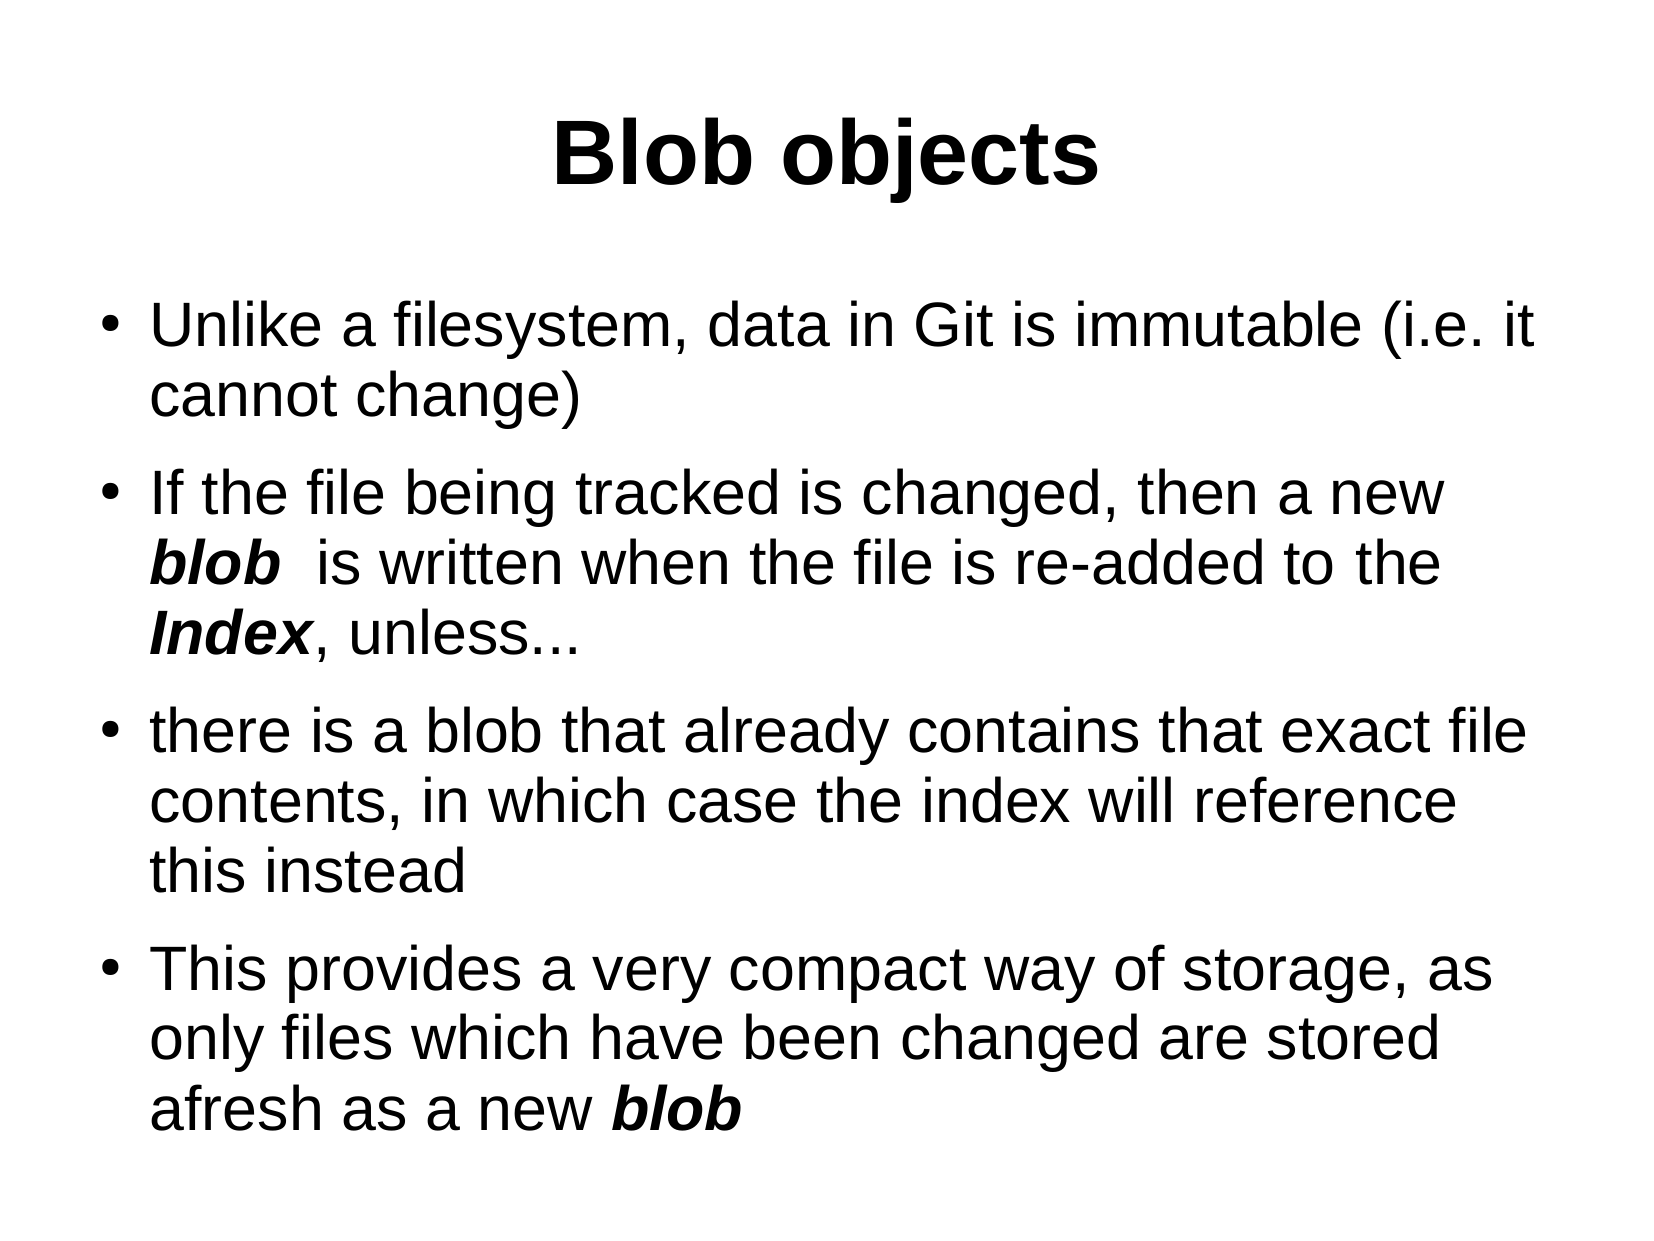

# Blob objects
Unlike a filesystem, data in Git is immutable (i.e. it cannot change)
If the file being tracked is changed, then a new blob is written when the file is re-added to the Index, unless...
there is a blob that already contains that exact file contents, in which case the index will reference this instead
This provides a very compact way of storage, as only files which have been changed are stored afresh as a new blob